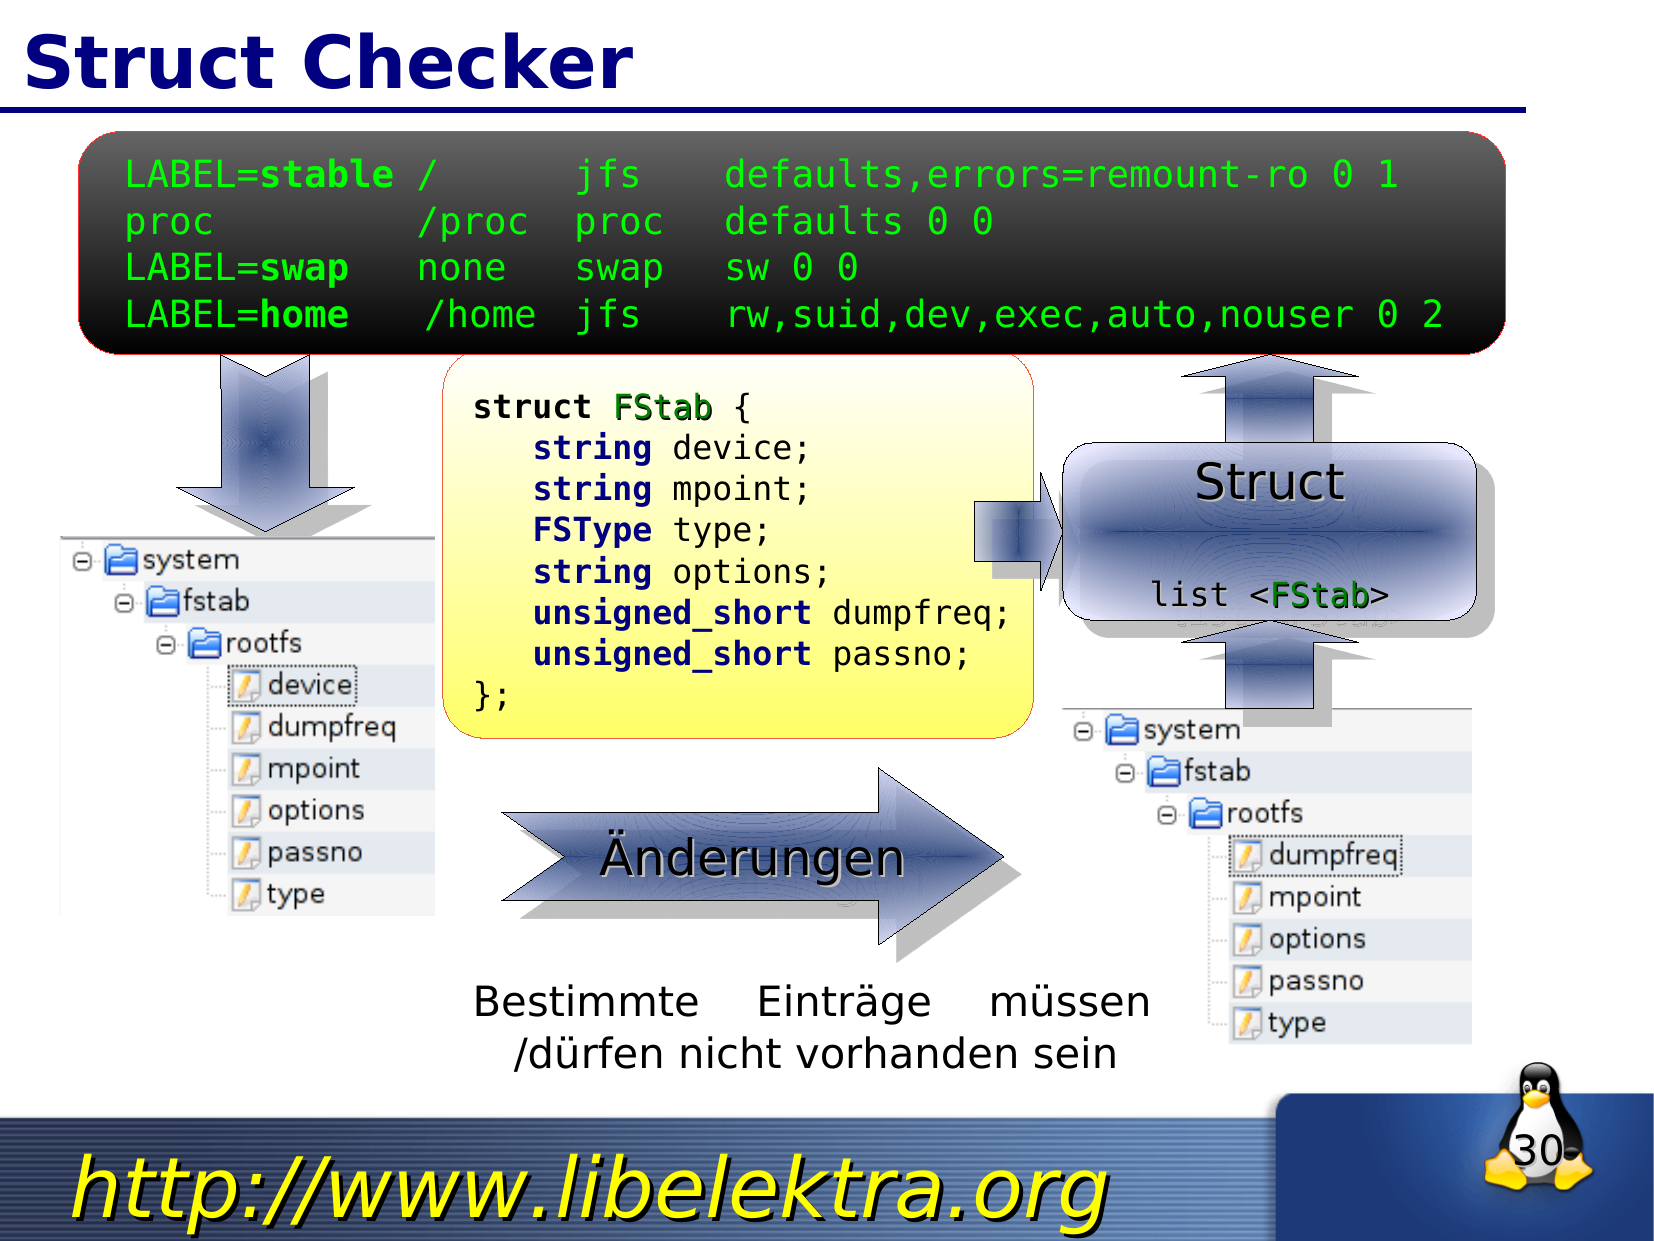

Struct Checker
LABEL=stable /	jfs	defaults,errors=remount-ro 0 1
proc /proc proc	defaults 0 0
LABEL=swap none swap	sw 0 0
LABEL=home	/home	jfs	rw,suid,dev,exec,auto,nouser 0 2
struct FStab {
 string device;
 string mpoint;
 FSType type;
 string options;
 unsigned_short dumpfreq;
 unsigned_short passno;
};
Struct
list <FStab>
Änderungen
Bestimmte Einträge müssen /dürfen nicht vorhanden sein